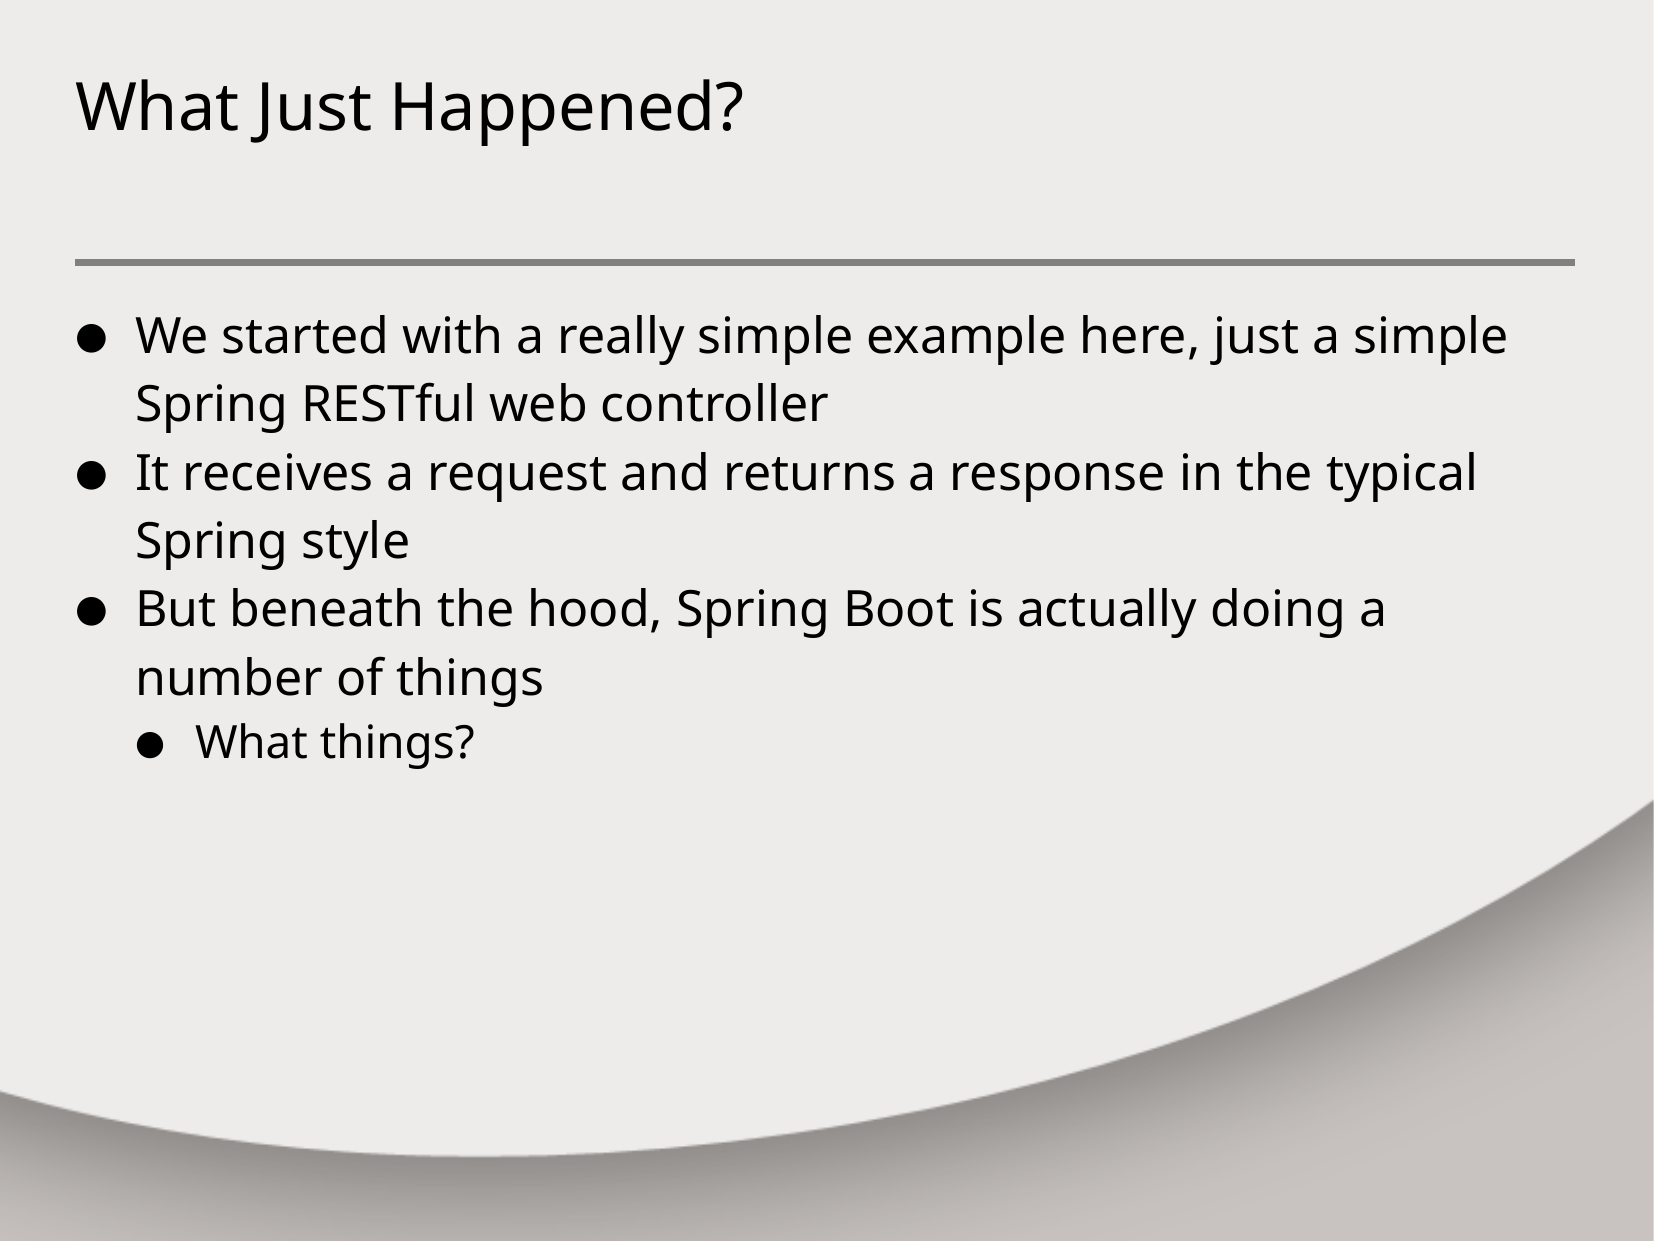

# What Just Happened?
We started with a really simple example here, just a simple Spring RESTful web controller
It receives a request and returns a response in the typical Spring style
But beneath the hood, Spring Boot is actually doing a number of things
What things?